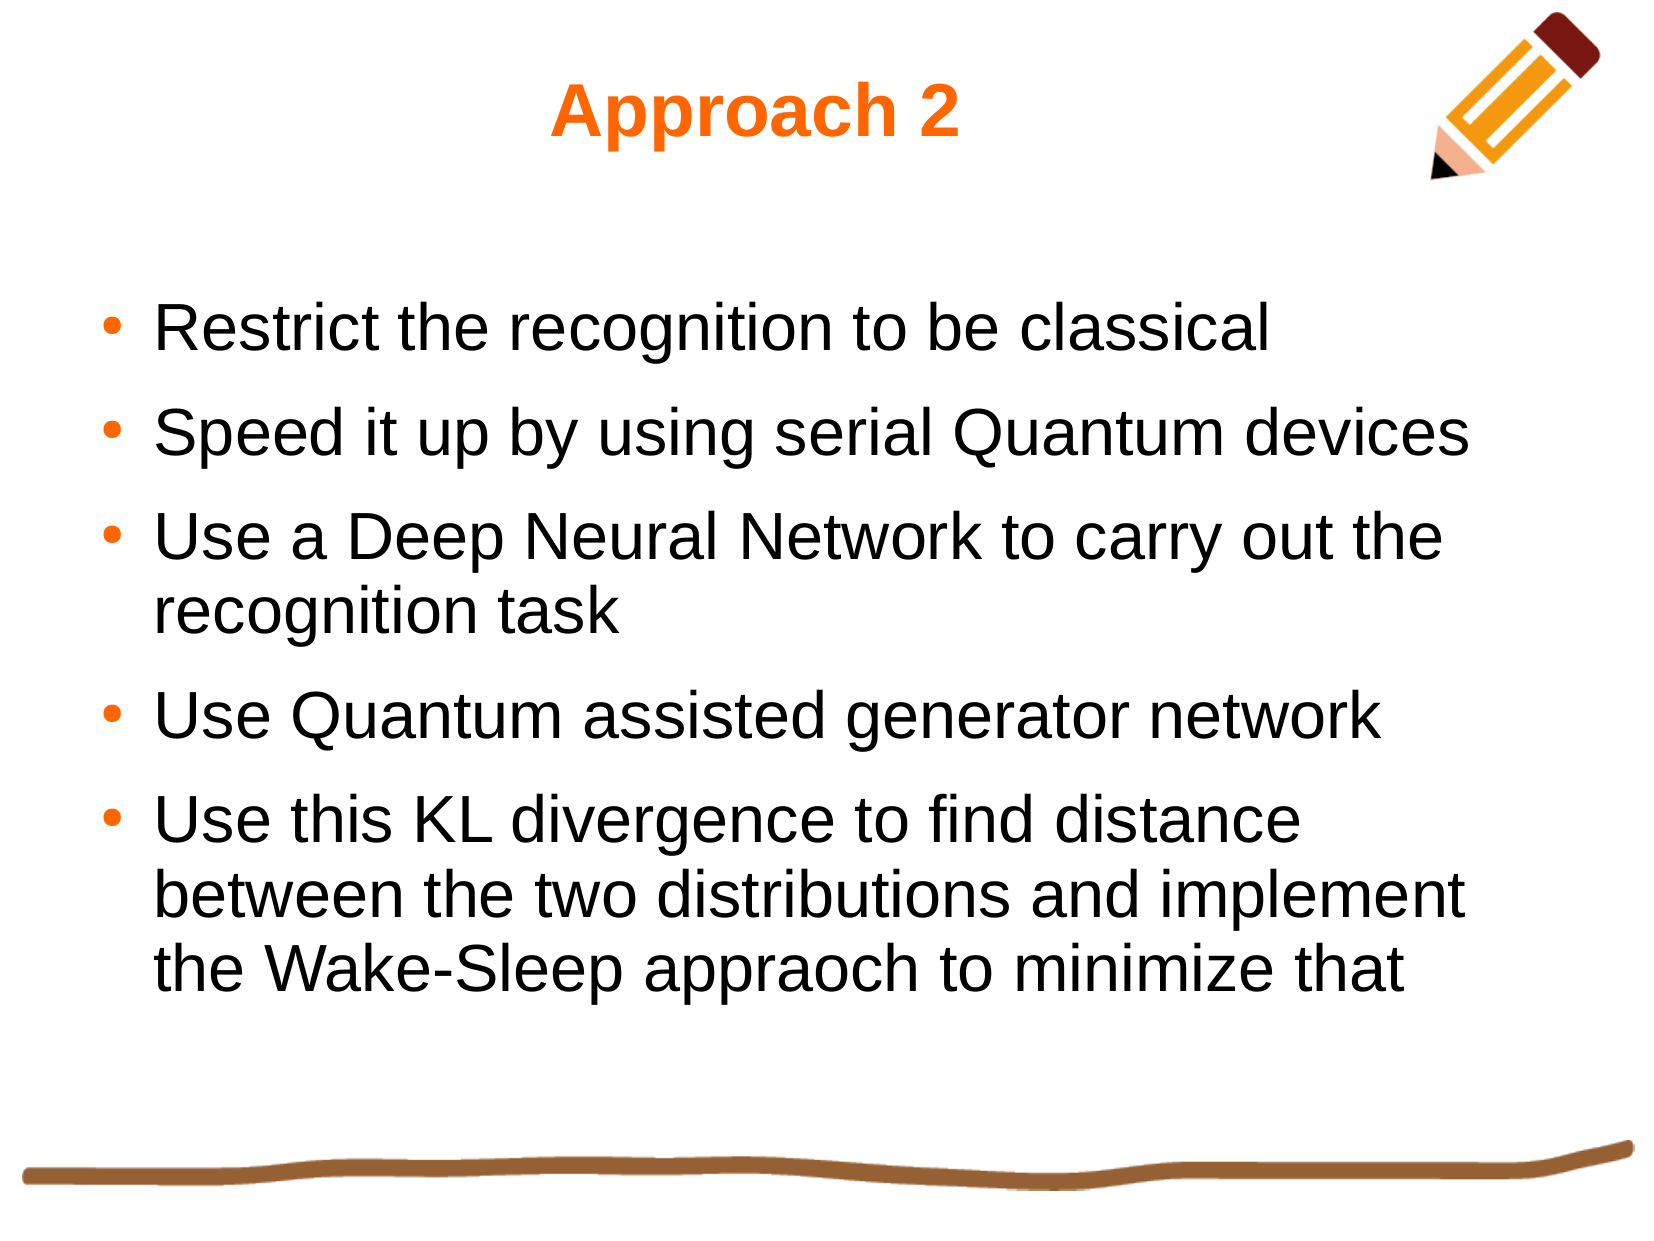

# Approach 2
Restrict the recognition to be classical
Speed it up by using serial Quantum devices
Use a Deep Neural Network to carry out the recognition task
Use Quantum assisted generator network
Use this KL divergence to find distance between the two distributions and implement the Wake-Sleep appraoch to minimize that